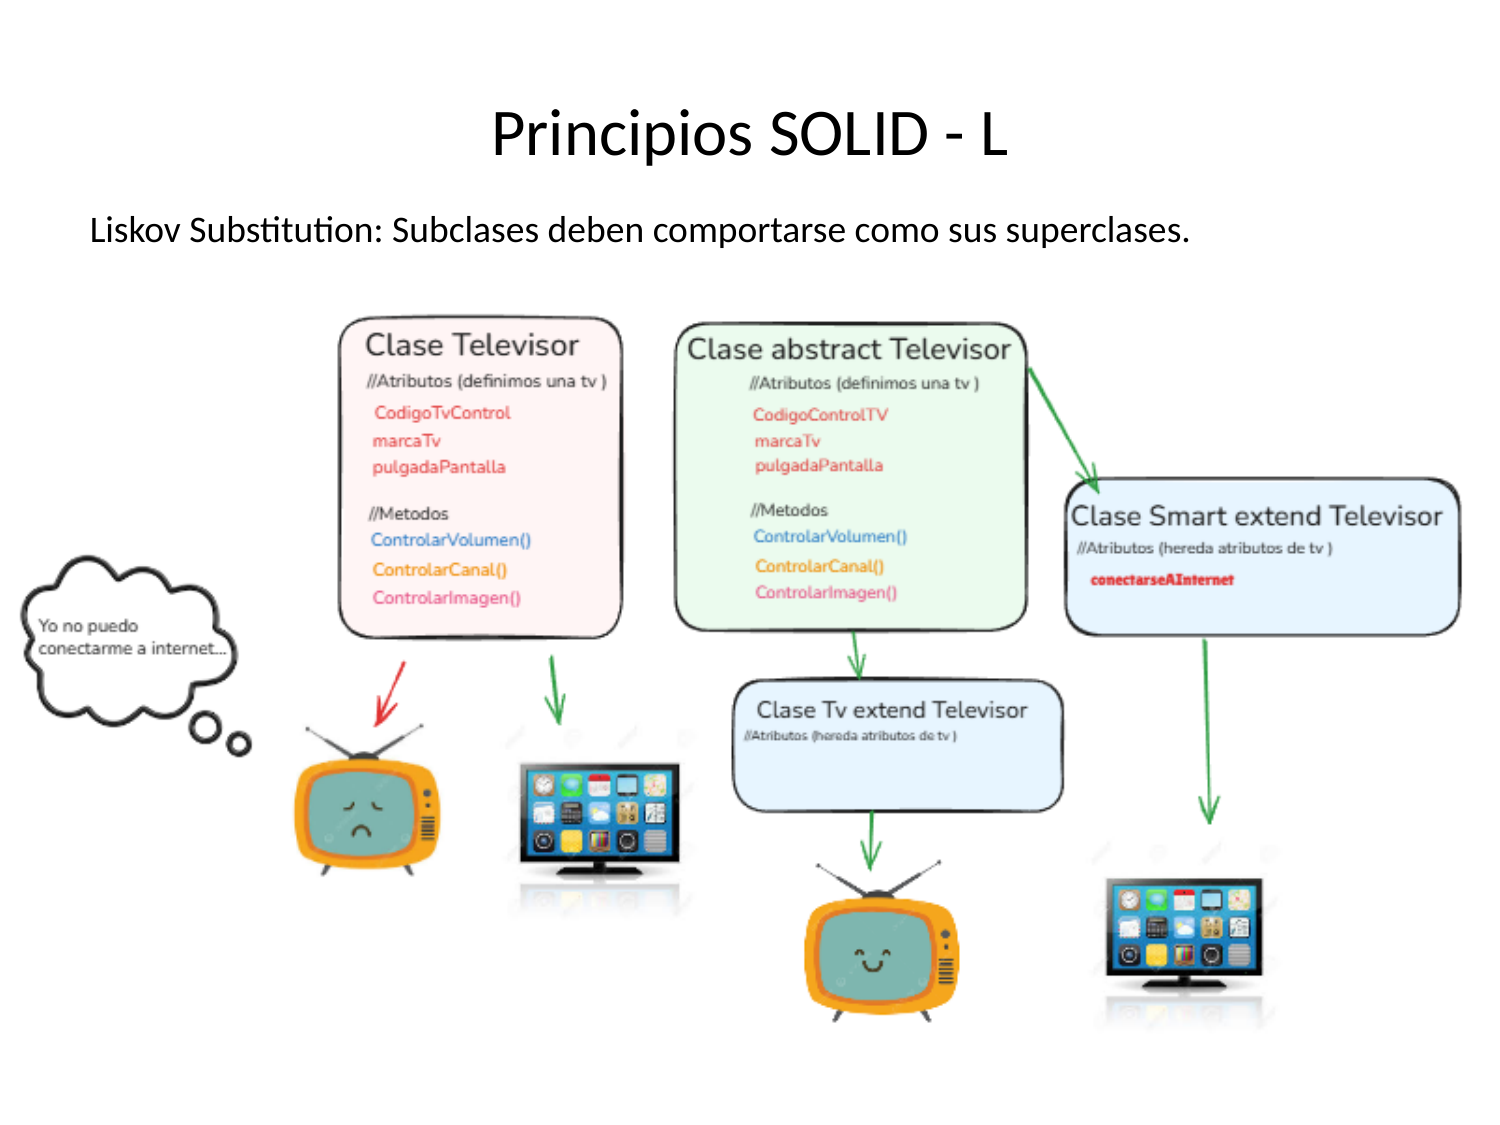

# Principios SOLID - L
Liskov Substitution: Subclases deben comportarse como sus superclases.